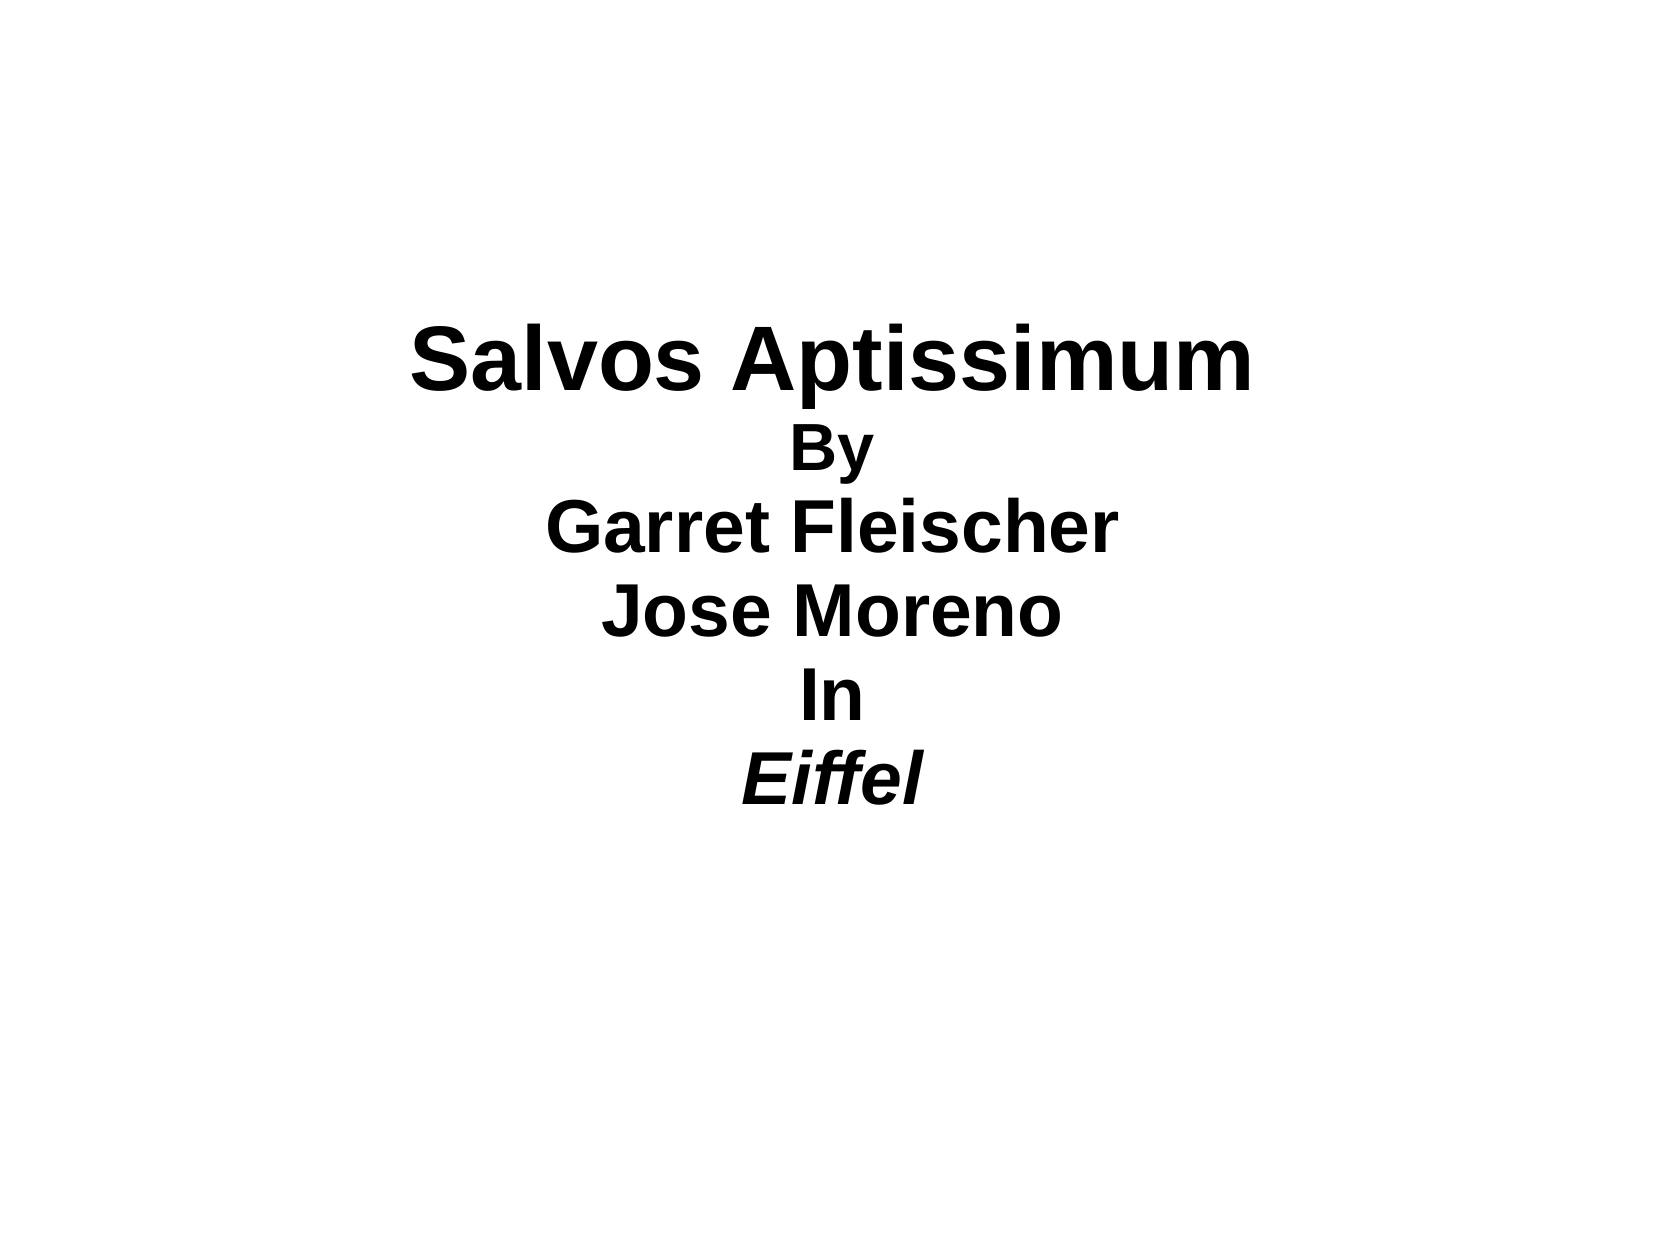

Salvos Aptissimum
By
Garret Fleischer
Jose Moreno
In
Eiffel